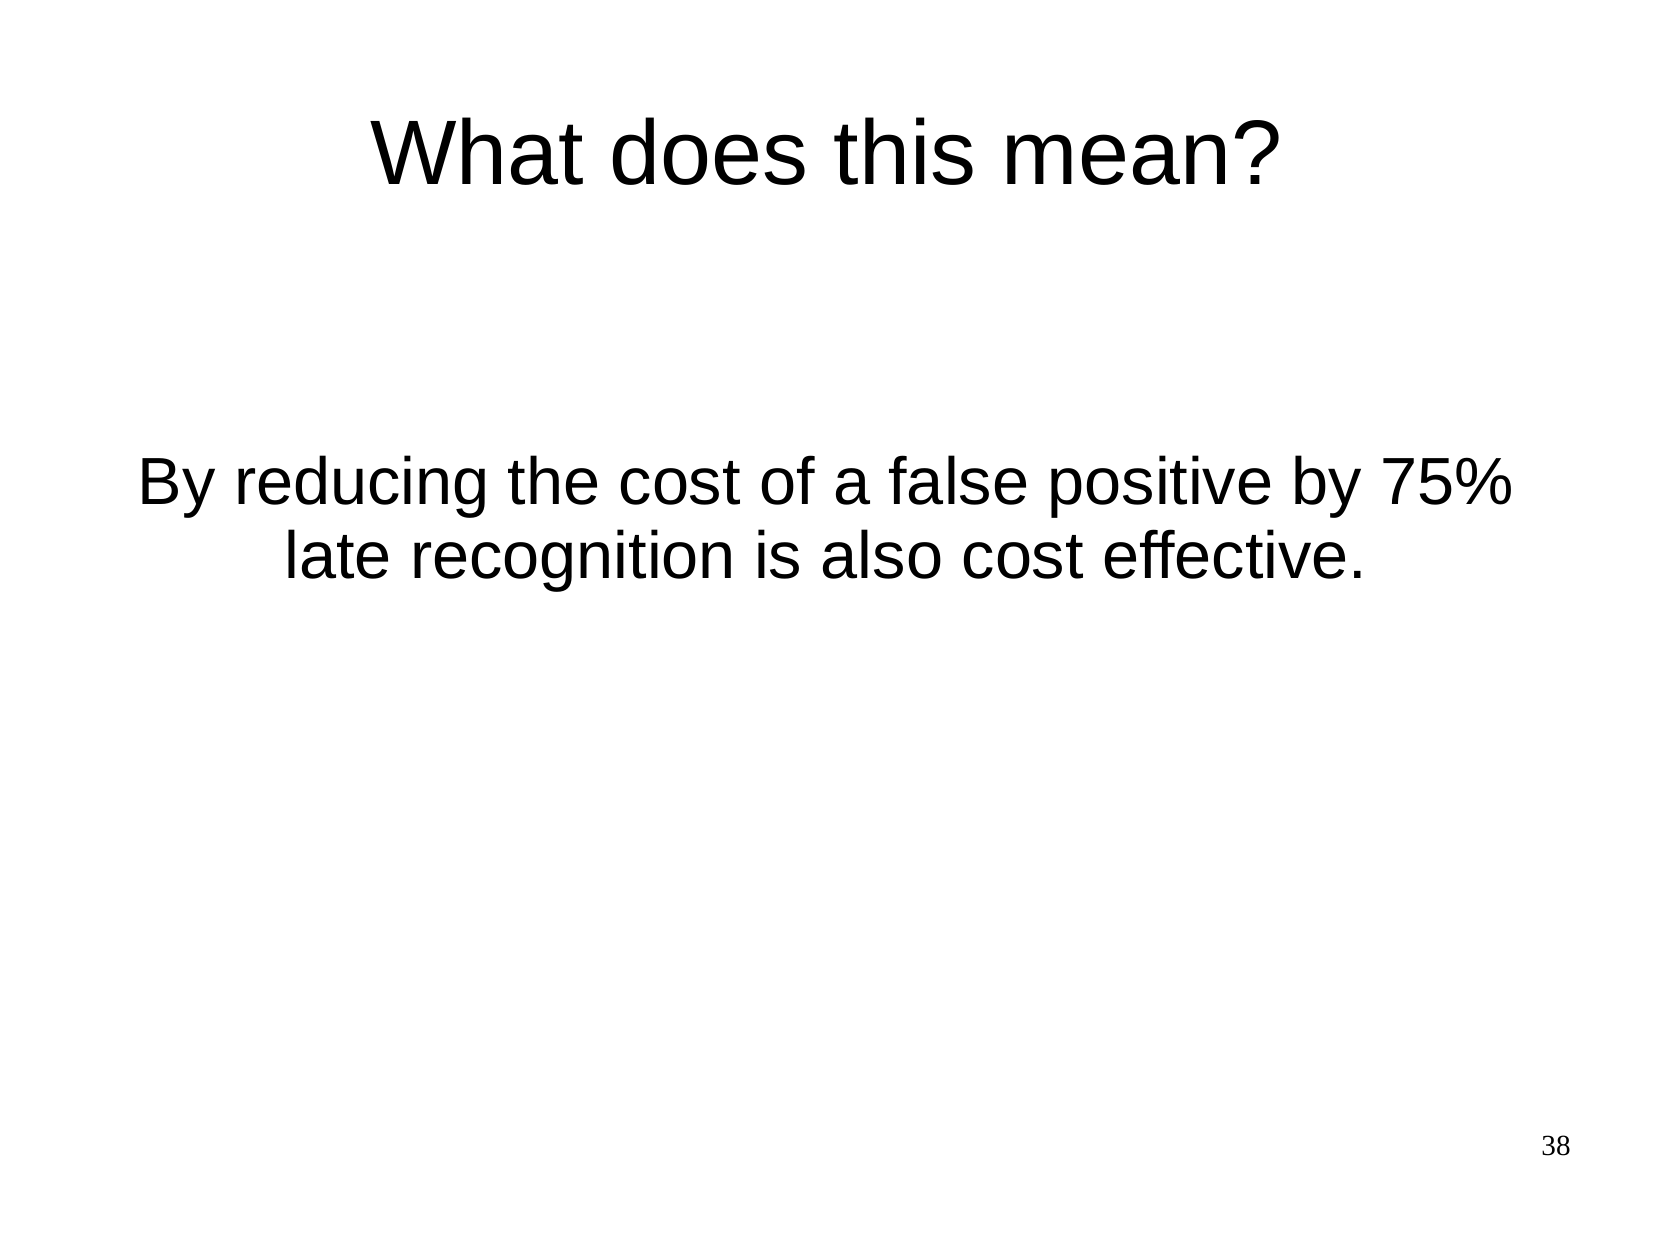

# What does this mean?
By reducing the cost of a false positive by 75% late recognition is also cost effective.
38